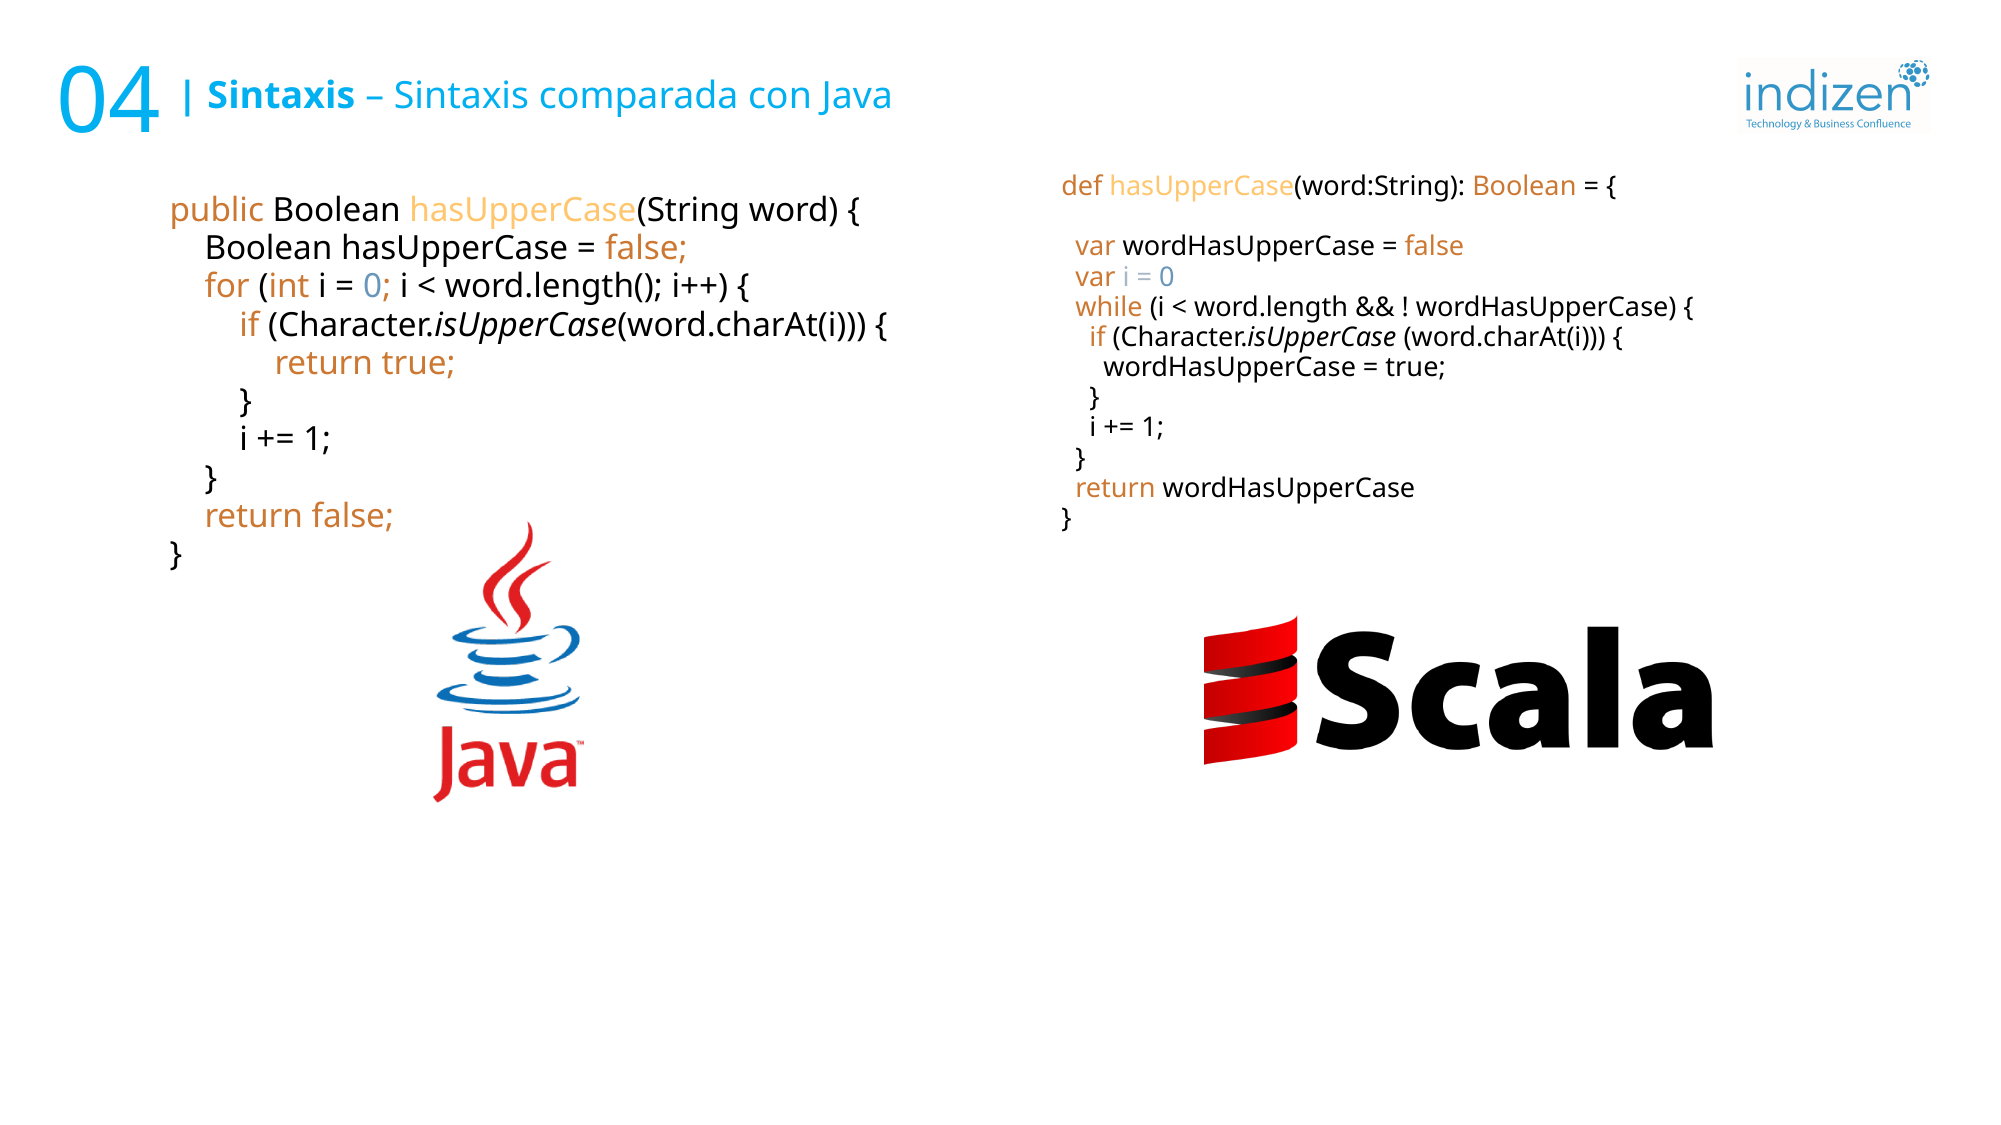

04
| Sintaxis – Sintaxis comparada con Java
def hasUpperCase(word:String): Boolean = {
 var wordHasUpperCase = false
 var i = 0
 while (i < word.length && ! wordHasUpperCase) {
 if (Character.isUpperCase (word.charAt(i))) {
 wordHasUpperCase = true;
 }
 i += 1;
 }
 return wordHasUpperCase
}
public Boolean hasUpperCase(String word) {
 Boolean hasUpperCase = false;
 for (int i = 0; i < word.length(); i++) {
 if (Character.isUpperCase(word.charAt(i))) {
 return true;
 }
 i += 1;
 }
 return false;
}